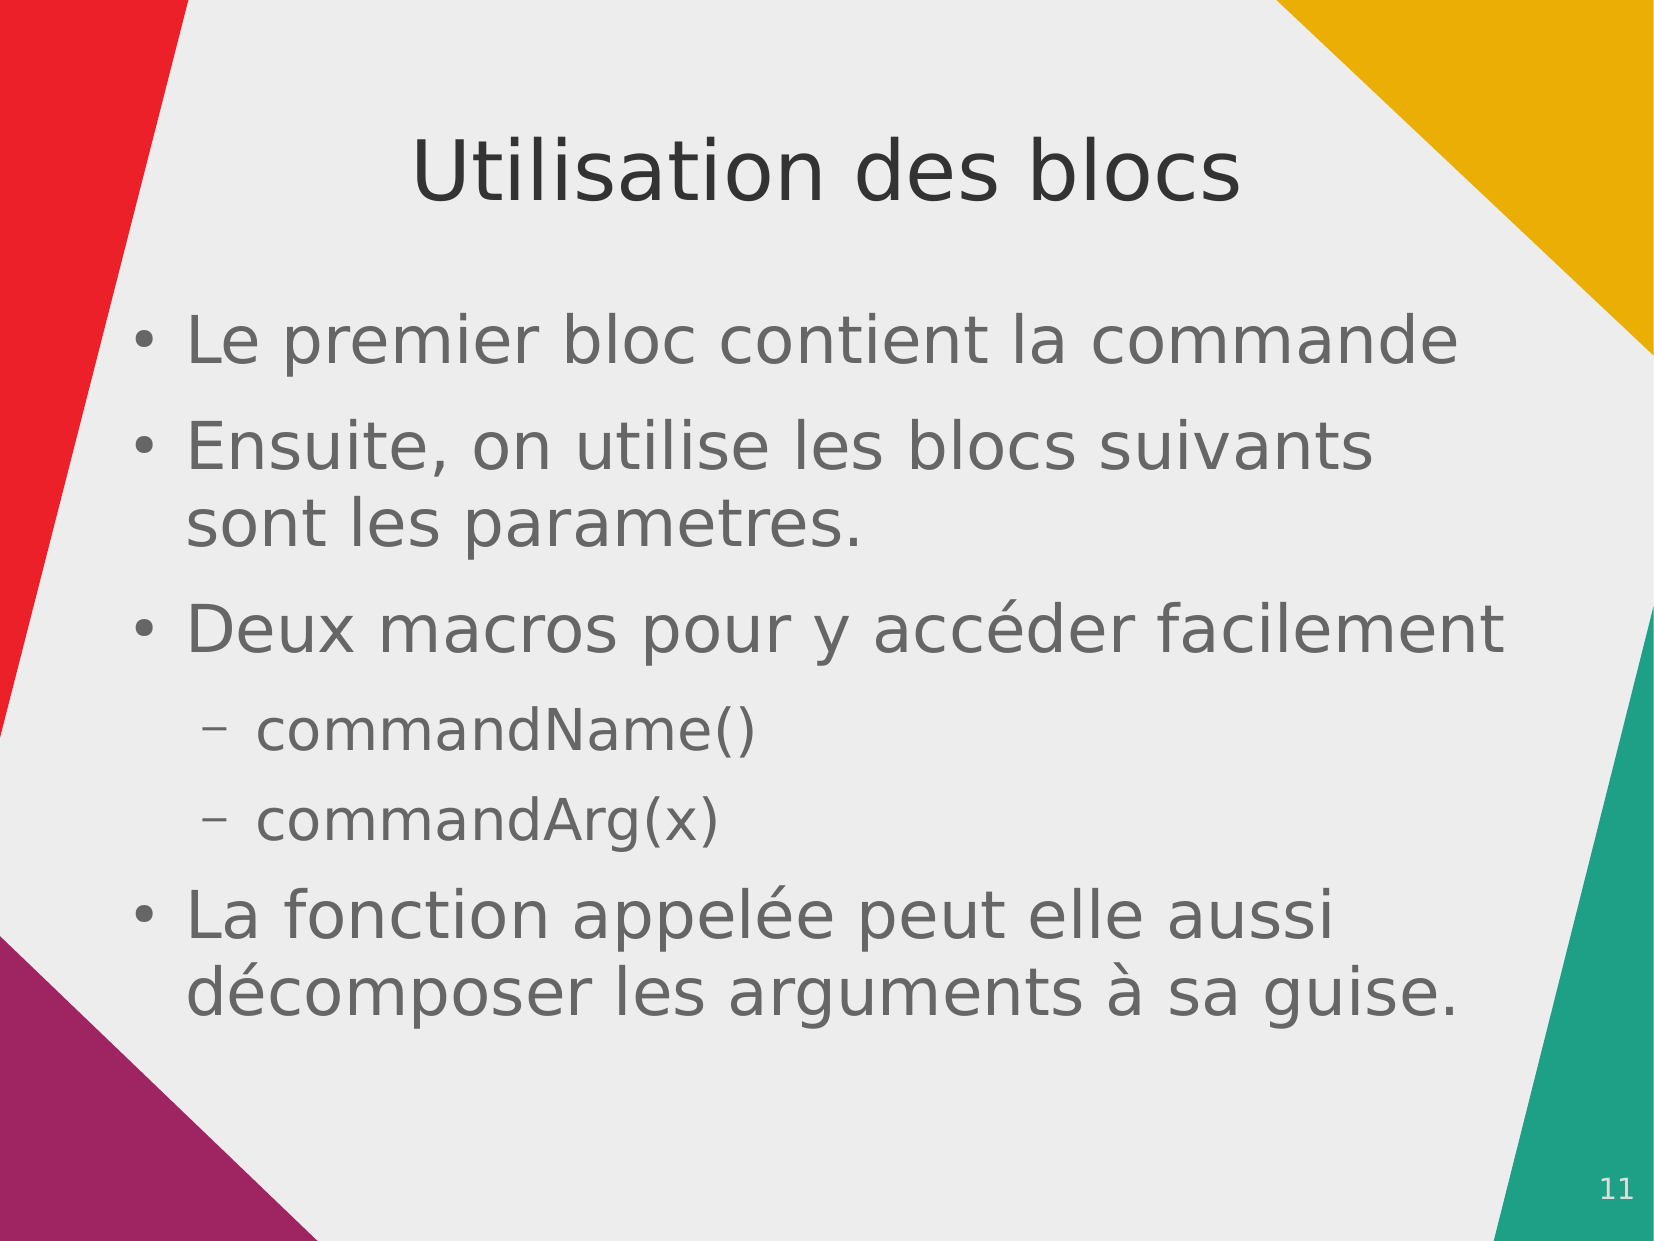

# Utilisation des blocs
Le premier bloc contient la commande
Ensuite, on utilise les blocs suivants sont les parametres.
Deux macros pour y accéder facilement
commandName()
commandArg(x)
La fonction appelée peut elle aussi décomposer les arguments à sa guise.
11